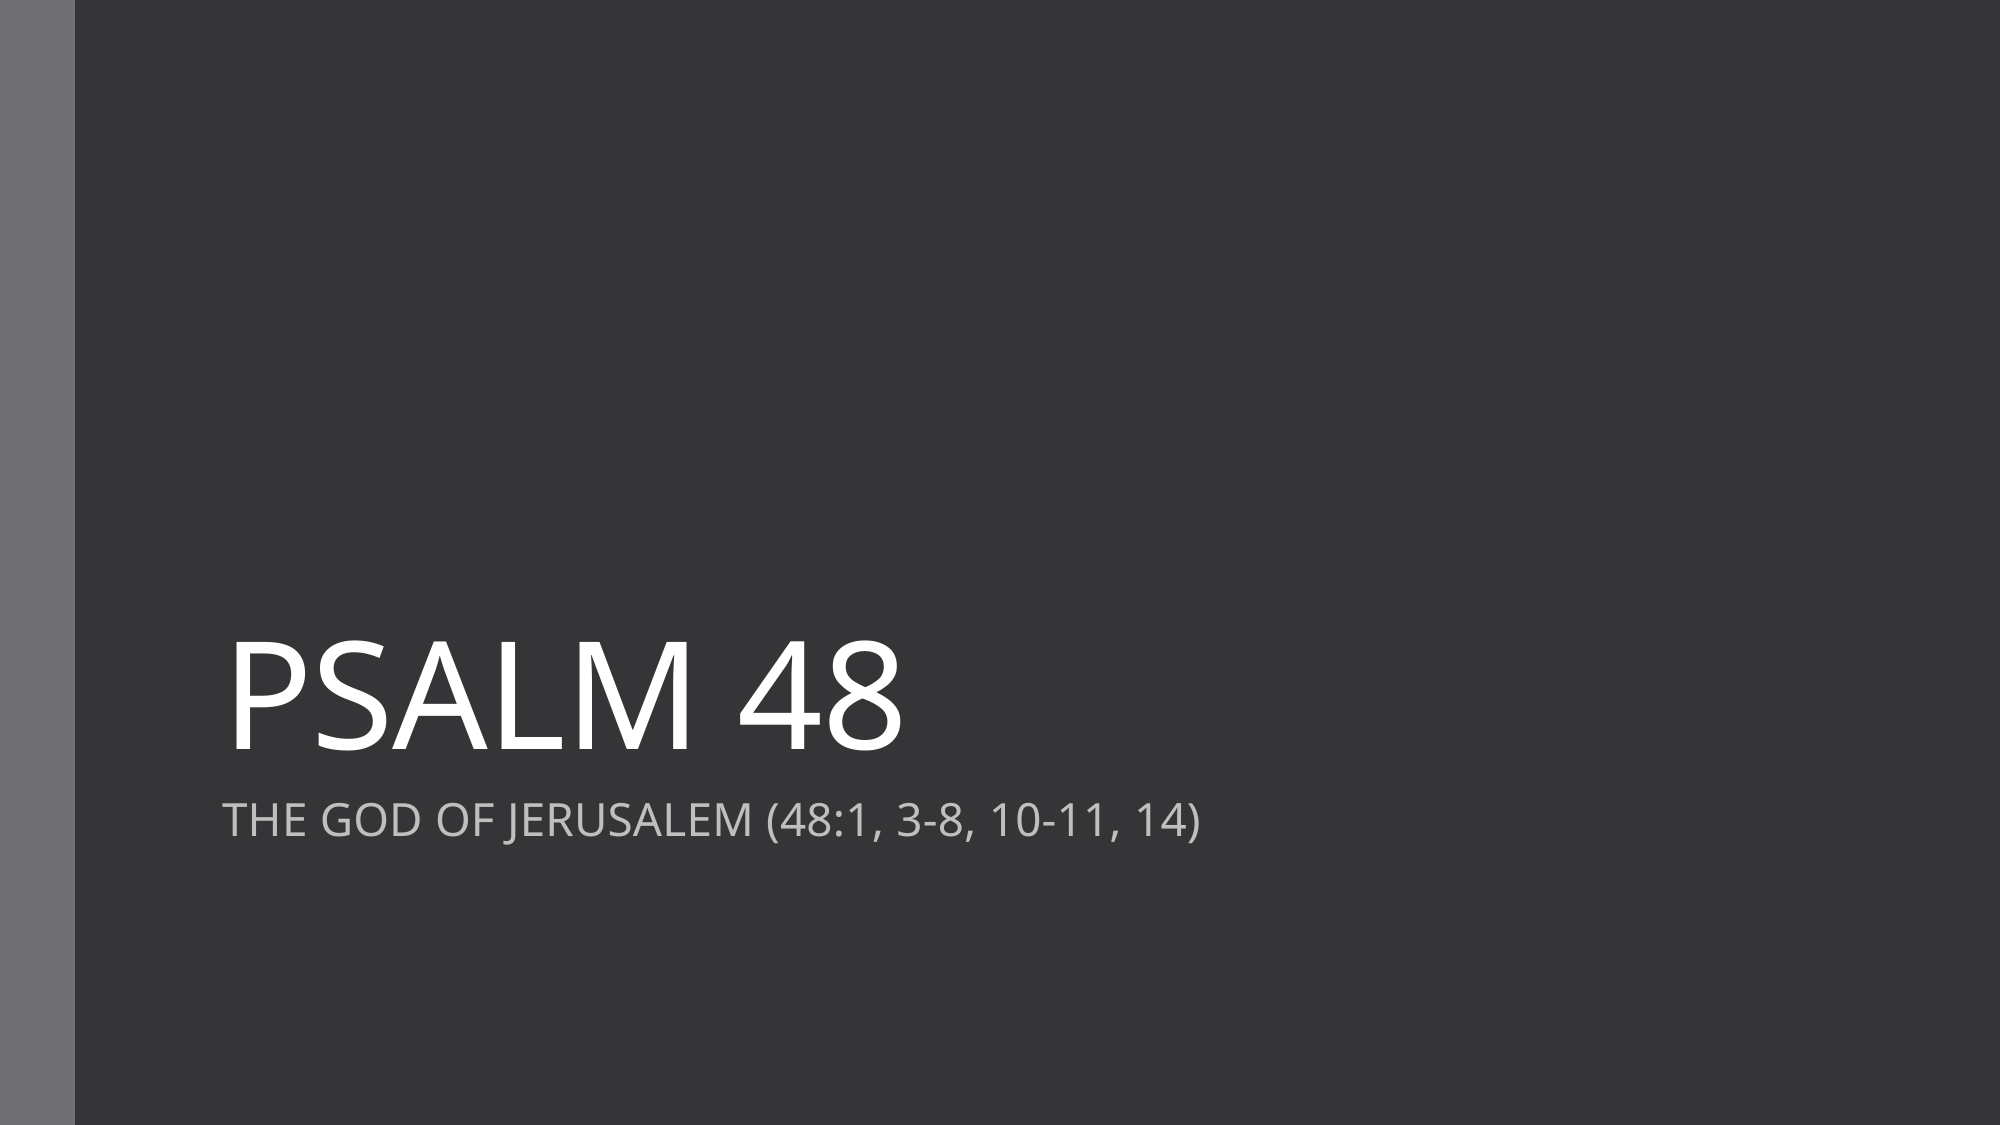

# PSALM 48
THE GOD OF JERUSALEM (48:1, 3-8, 10-11, 14)